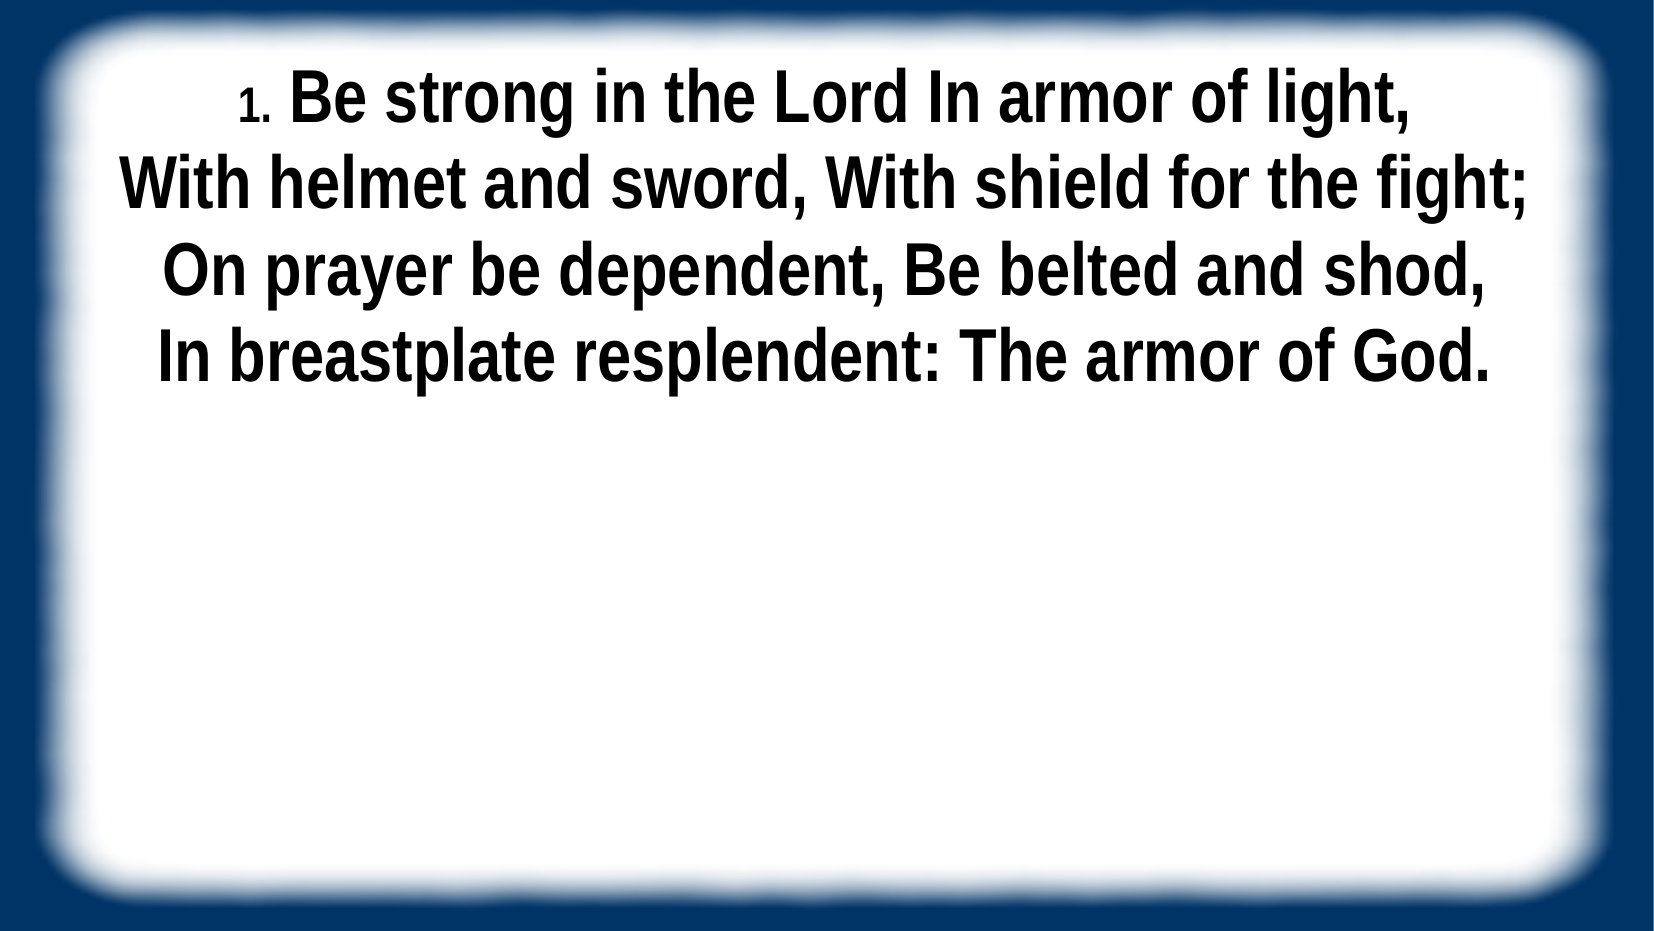

1. Be strong in the Lord In armor of light,
With helmet and sword, With shield for the fight;
On prayer be dependent, Be belted and shod,
In breastplate resplendent: The armor of God.